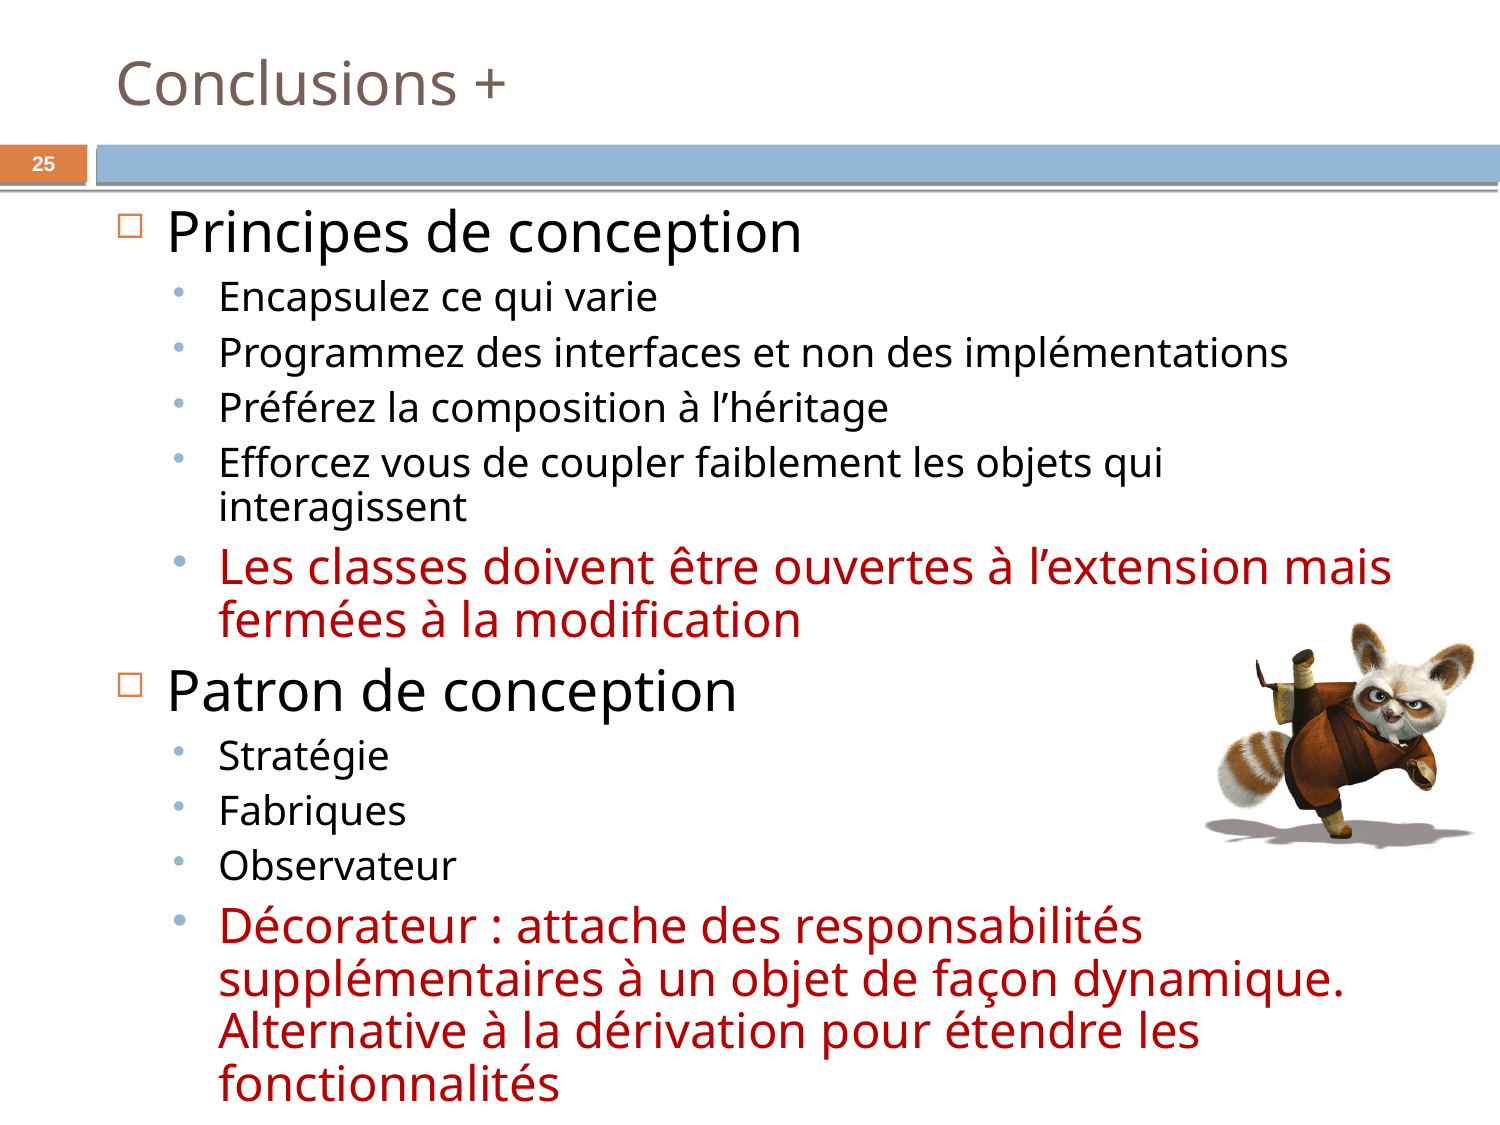

# Conclusions +
Principes de conception
Encapsulez ce qui varie
Programmez des interfaces et non des implémentations
Préférez la composition à l’héritage
Efforcez vous de coupler faiblement les objets qui interagissent
Les classes doivent être ouvertes à l’extension mais fermées à la modification
Patron de conception
Stratégie
Fabriques
Observateur
Décorateur : attache des responsabilités supplémentaires à un objet de façon dynamique. Alternative à la dérivation pour étendre les fonctionnalités